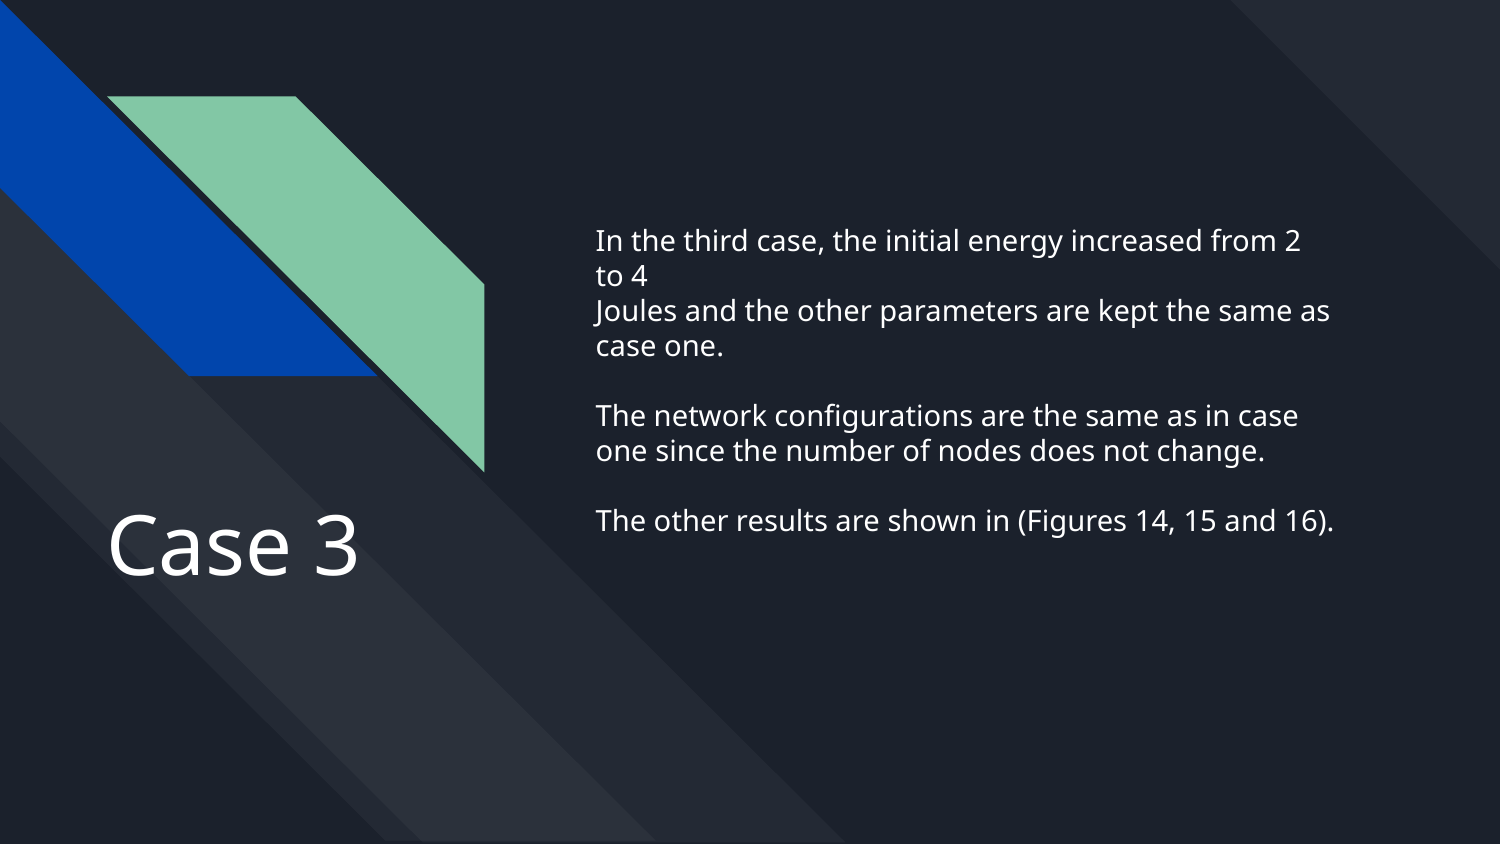

In the third case, the initial energy increased from 2 to 4
Joules and the other parameters are kept the same as case one.
The network configurations are the same as in case one since the number of nodes does not change.
The other results are shown in (Figures 14, 15 and 16).
# Case 3